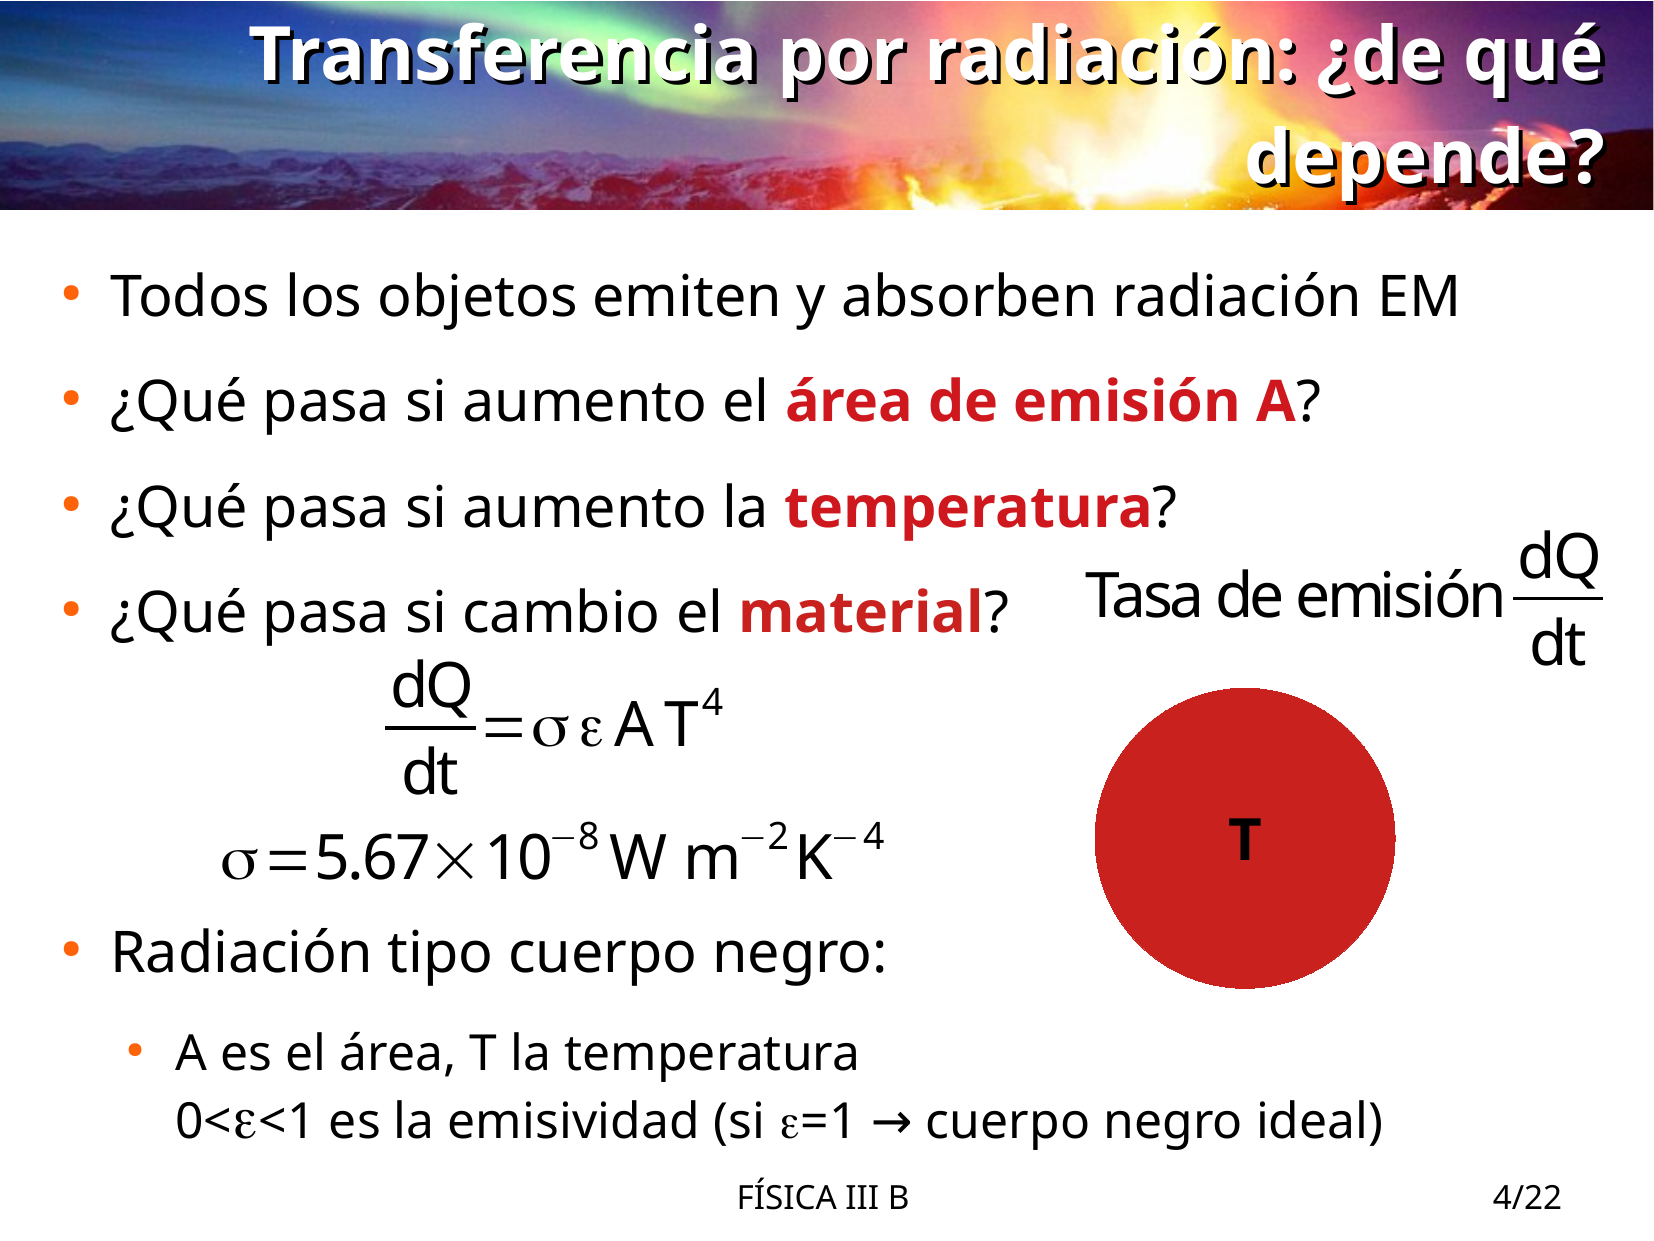

# Transferencia por radiación: ¿de qué depende?
Todos los objetos emiten y absorben radiación EM
¿Qué pasa si aumento el área de emisión A?
¿Qué pasa si aumento la temperatura?
¿Qué pasa si cambio el material?
Radiación tipo cuerpo negro:
A es el área, T la temperatura
0<e<1 es la emisividad (si e=1 → cuerpo negro ideal)
T
FÍSICA III B
4